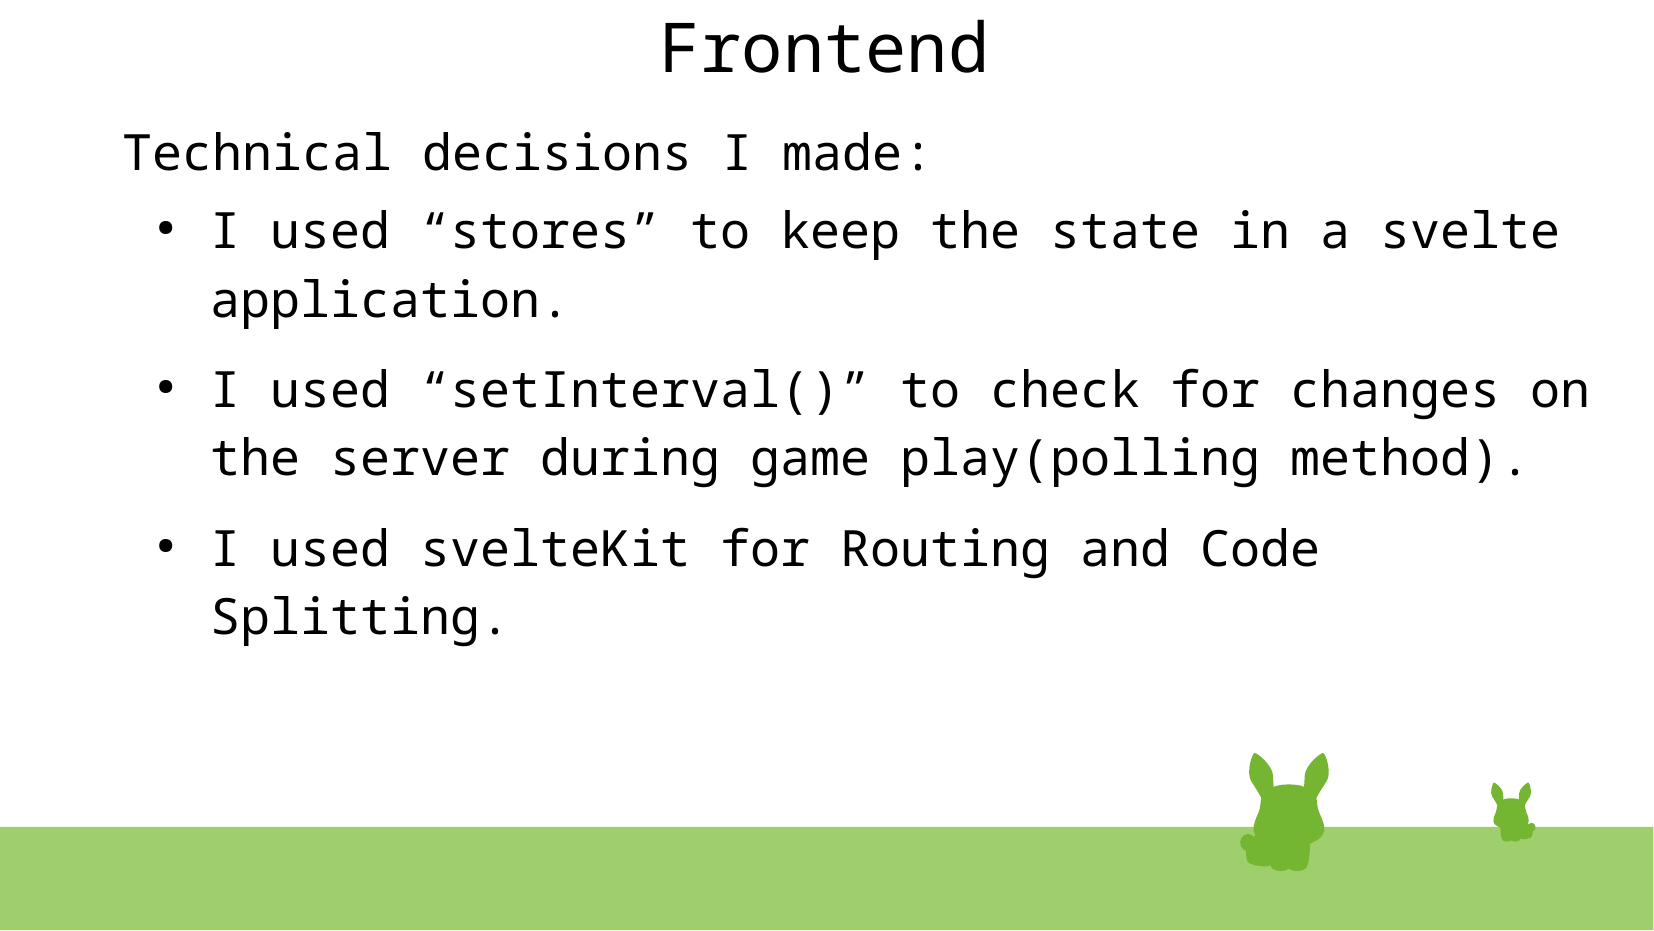

# Frontend
Technical decisions I made:
I used “stores” to keep the state in a svelte application.
I used “setInterval()” to check for changes on the server during game play(polling method).
I used svelteKit for Routing and Code Splitting.